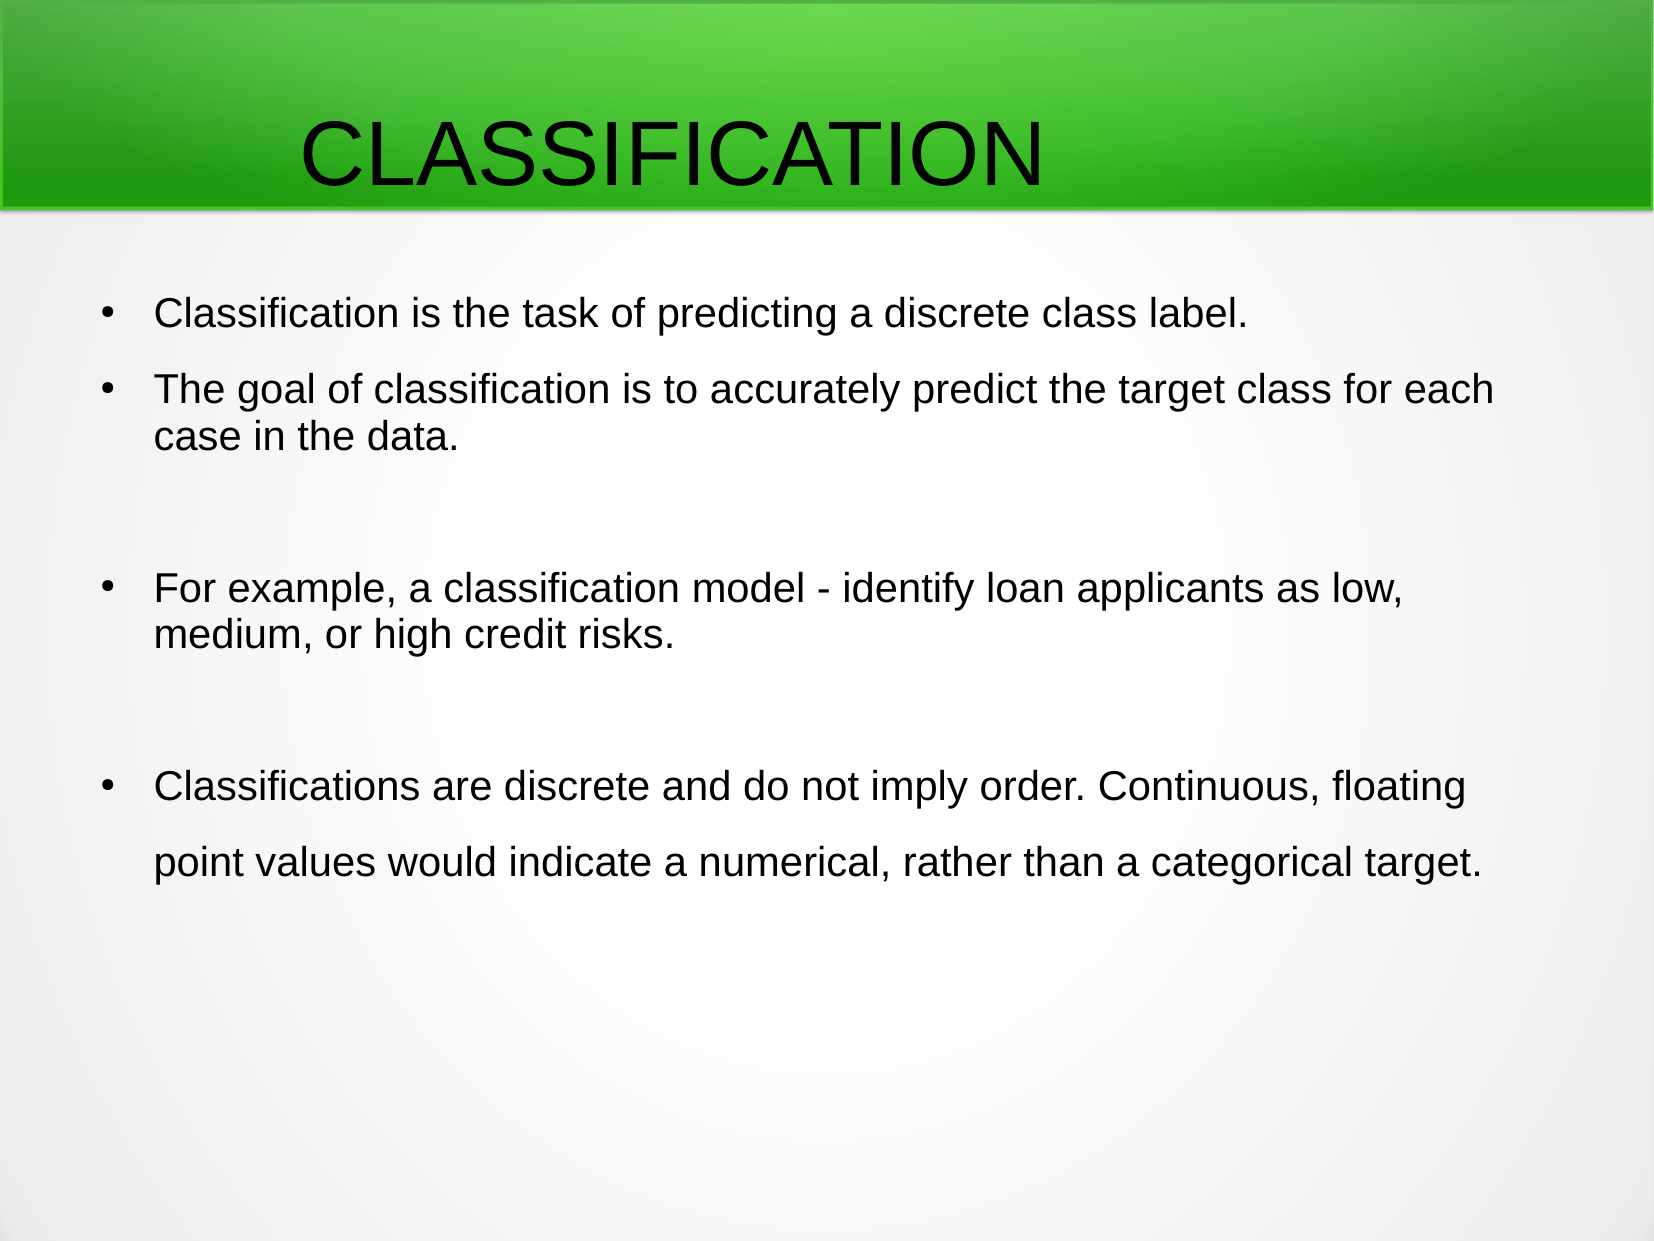

# CLASSIFICATION
Classification is the task of predicting a discrete class label.
The goal of classification is to accurately predict the target class for each case in the data.
For example, a classification model - identify loan applicants as low, medium, or high credit risks.
Classifications are discrete and do not imply order. Continuous, floating
point values would indicate a numerical, rather than a categorical target.